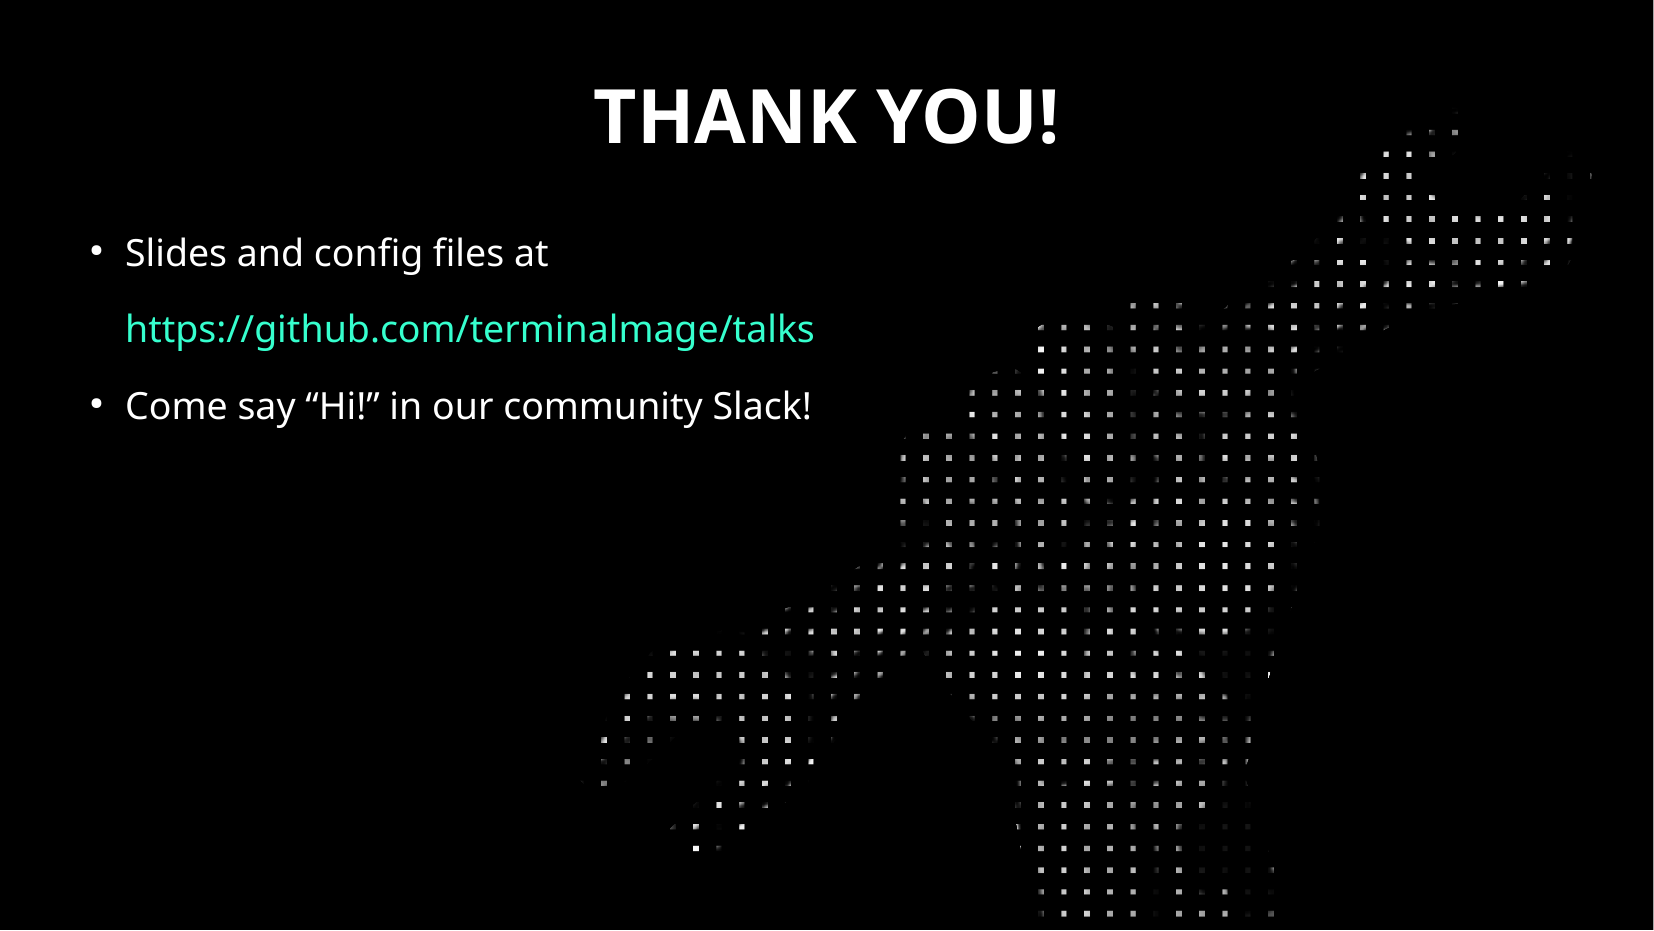

# THANK YOU!
Slides and config files at https://github.com/terminalmage/talks
Come say “Hi!” in our community Slack!